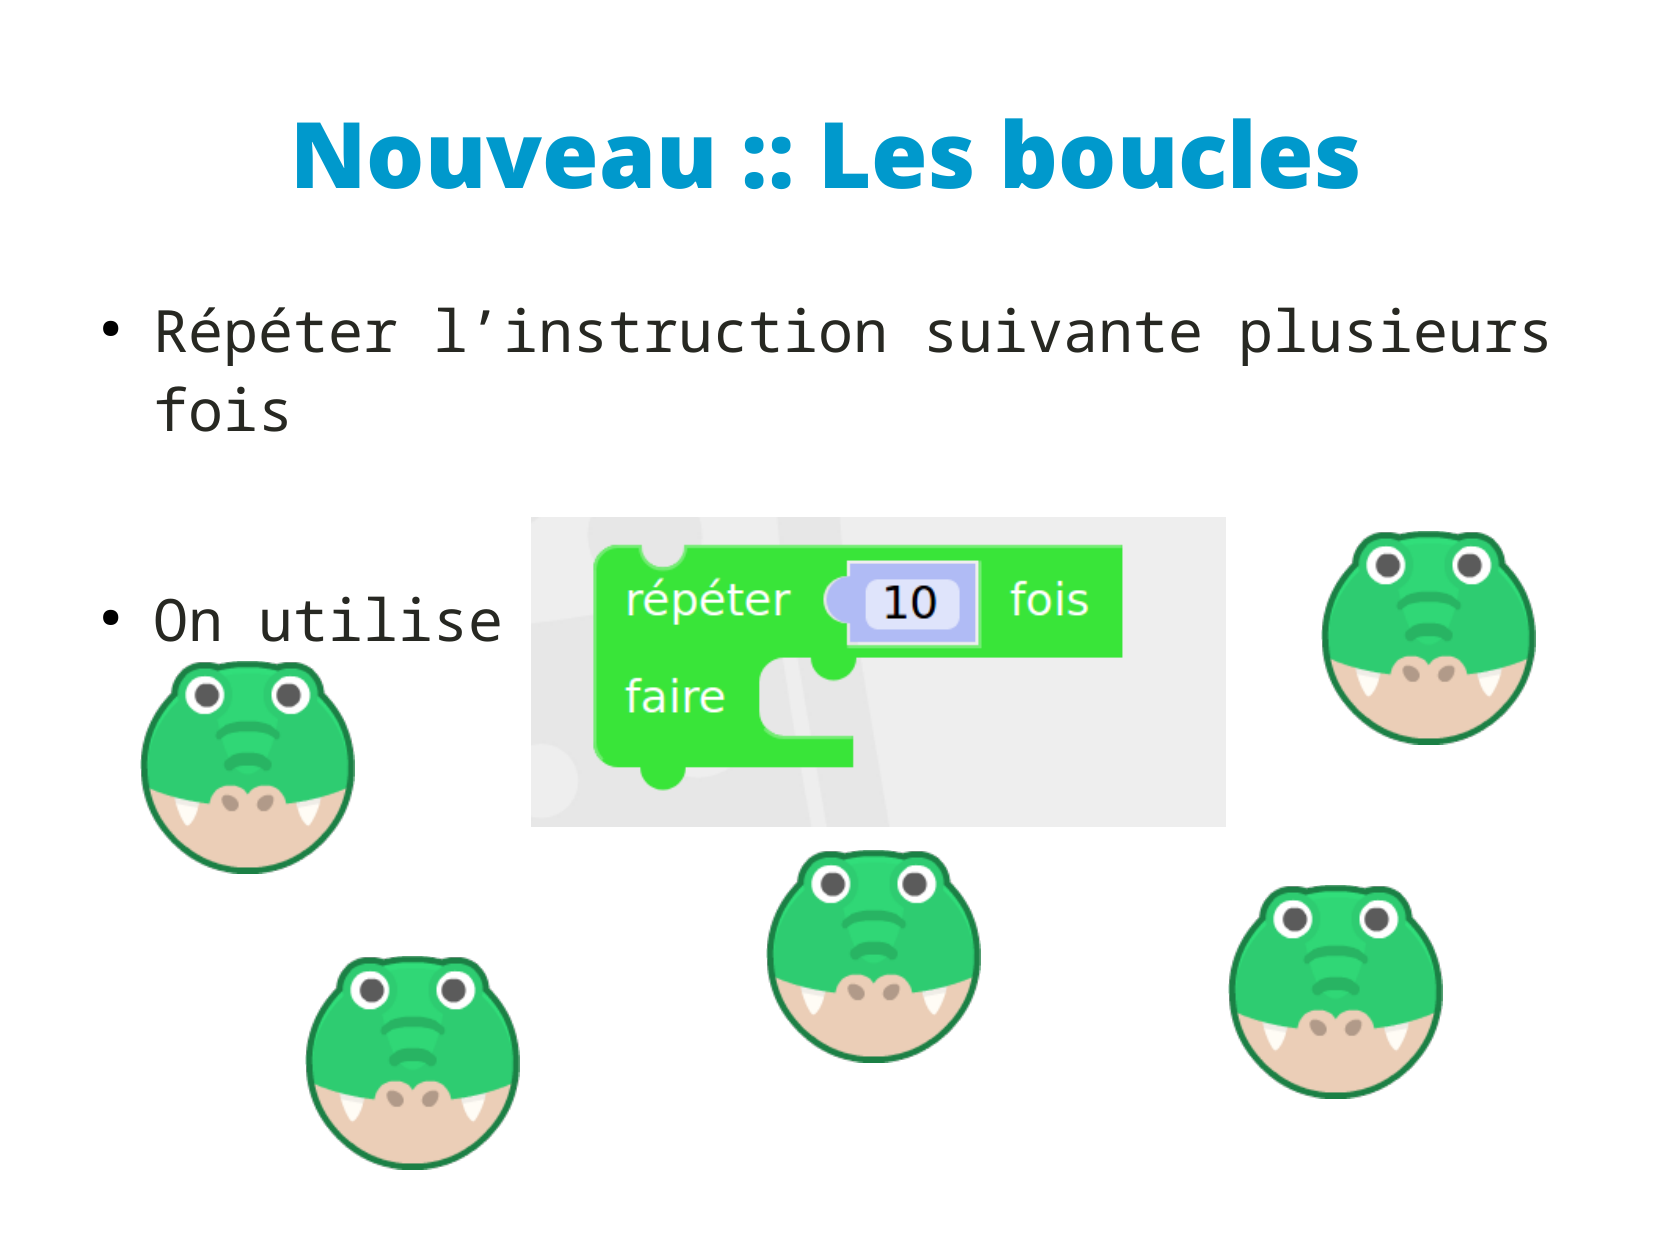

# Nouveau :: Les boucles
Répéter l’instruction suivante plusieurs fois
On utilise